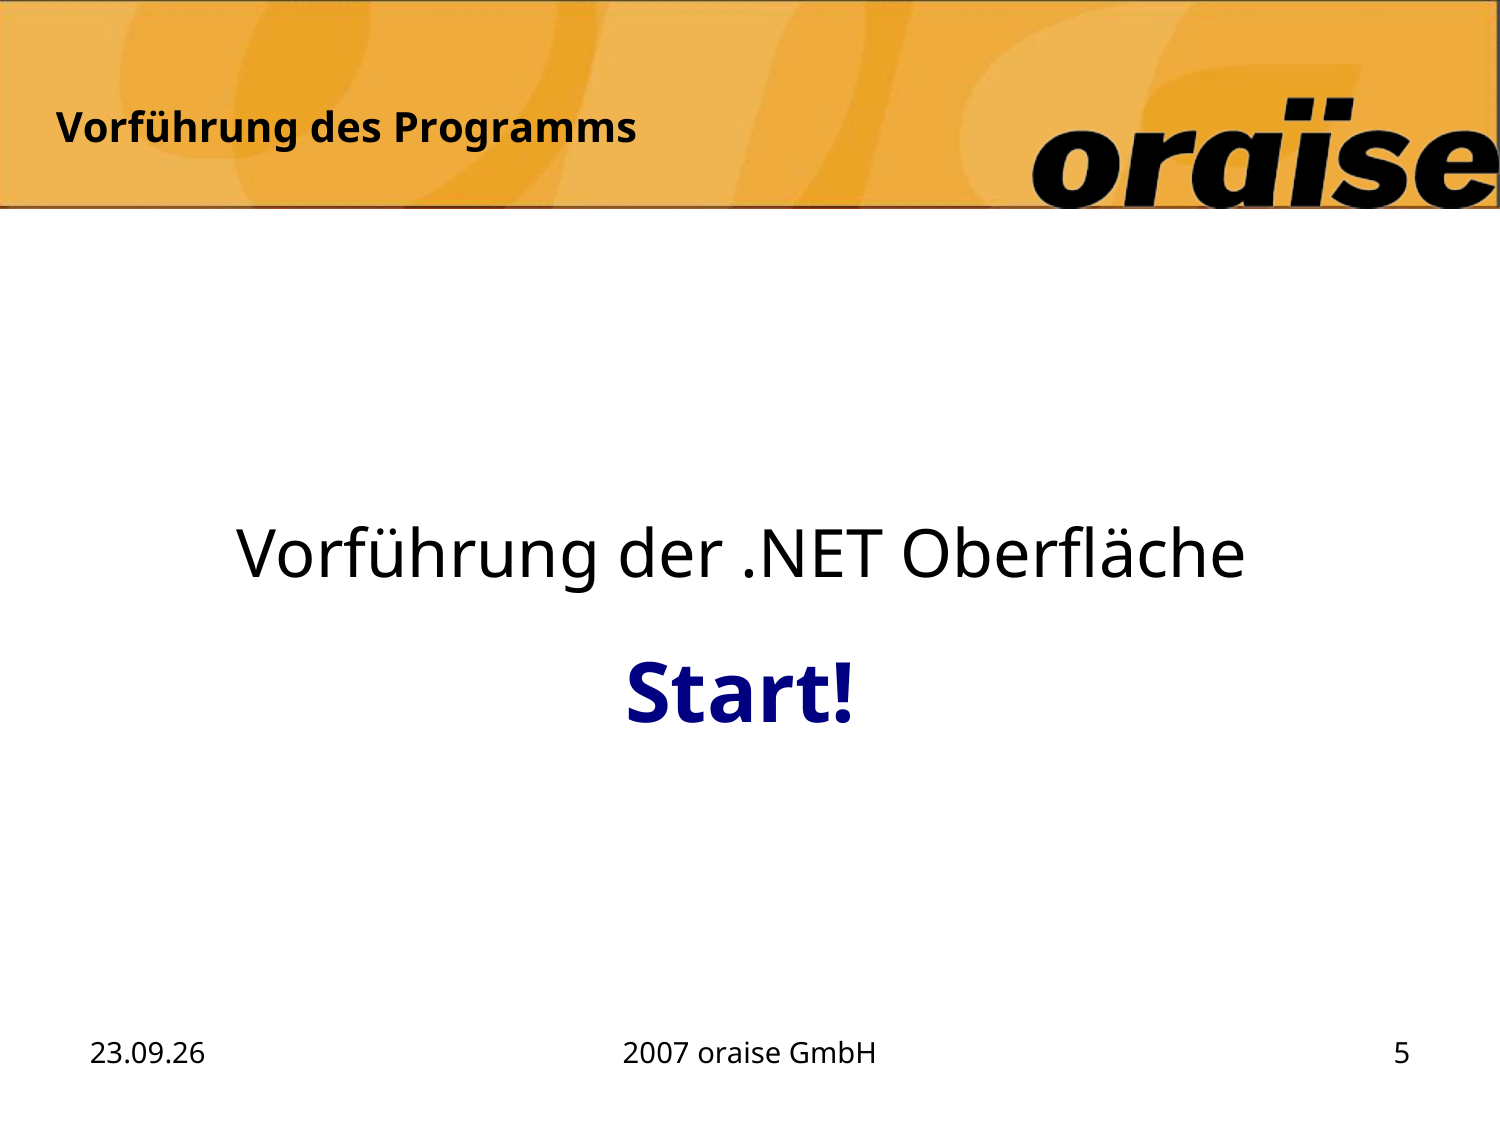

Vorführung des Programms
# Vorführung der .NET Oberfläche
Start!
2007 oraise GmbH
5